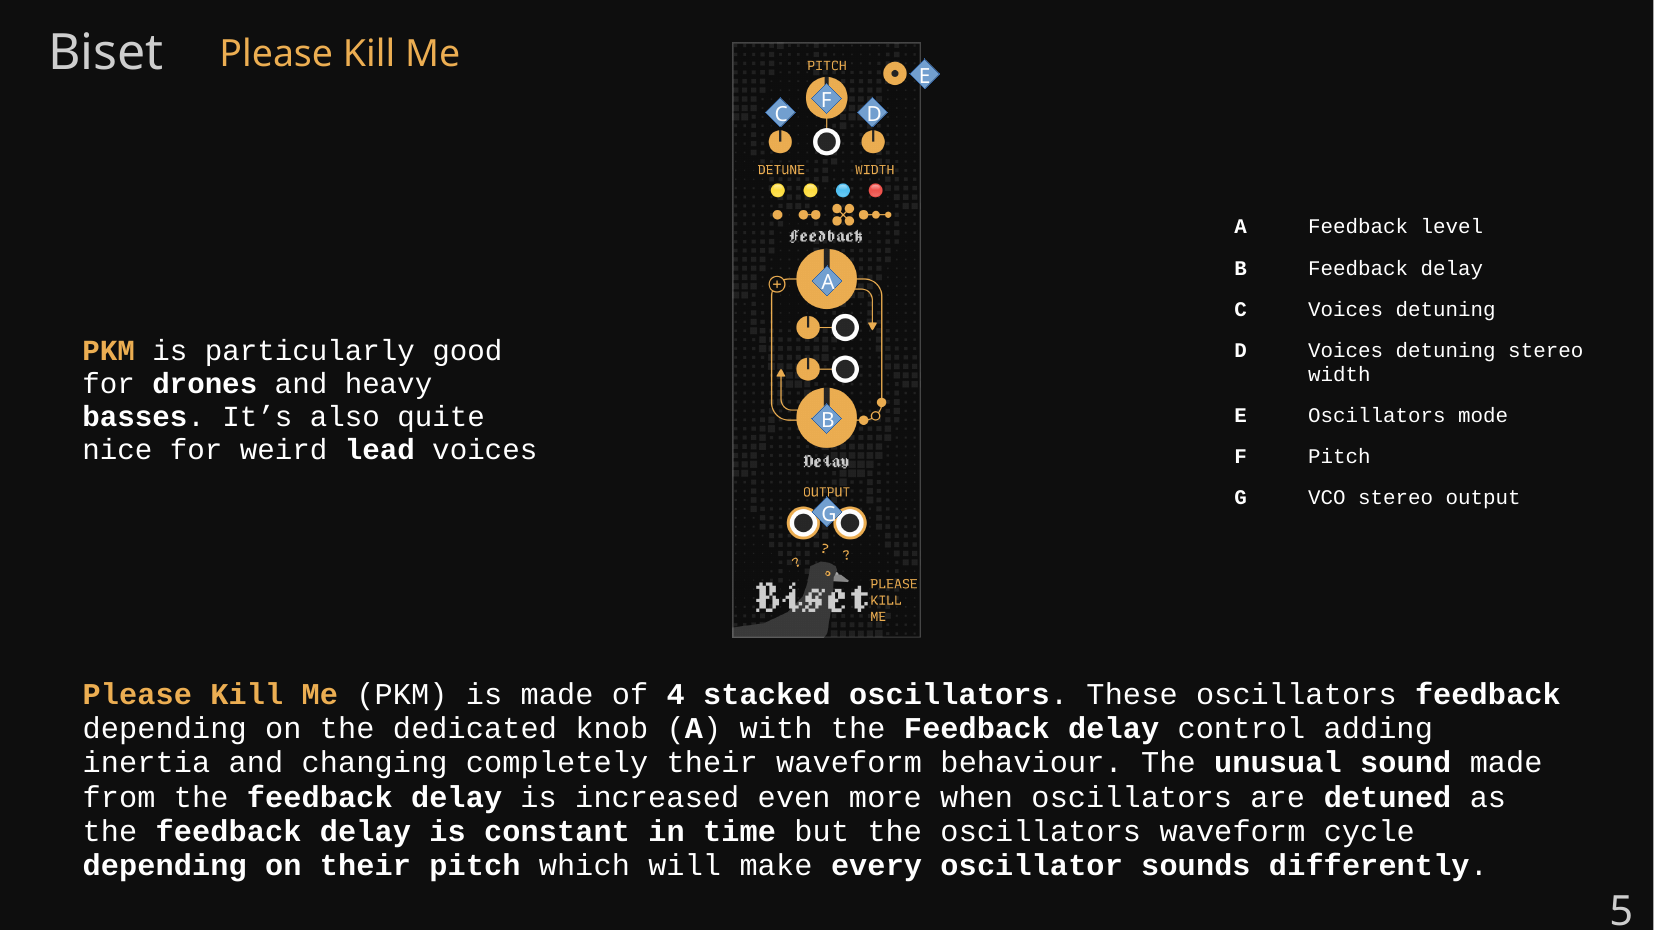

Biset
Please Kill Me
E
F
C
D
A	Feedback level
B	Feedback delay
C	Voices detuning
D	Voices detuning stereo 		width
E	Oscillators mode
F	Pitch
G	VCO stereo output
A
PKM is particularly good for drones and heavy basses. It’s also quite nice for weird lead voices
B
G
# Please Kill Me (PKM) is made of 4 stacked oscillators. These oscillators feedback depending on the dedicated knob (A) with the Feedback delay control adding inertia and changing completely their waveform behaviour. The unusual sound made from the feedback delay is increased even more when oscillators are detuned as the feedback delay is constant in time but the oscillators waveform cycle depending on their pitch which will make every oscillator sounds differently.
5